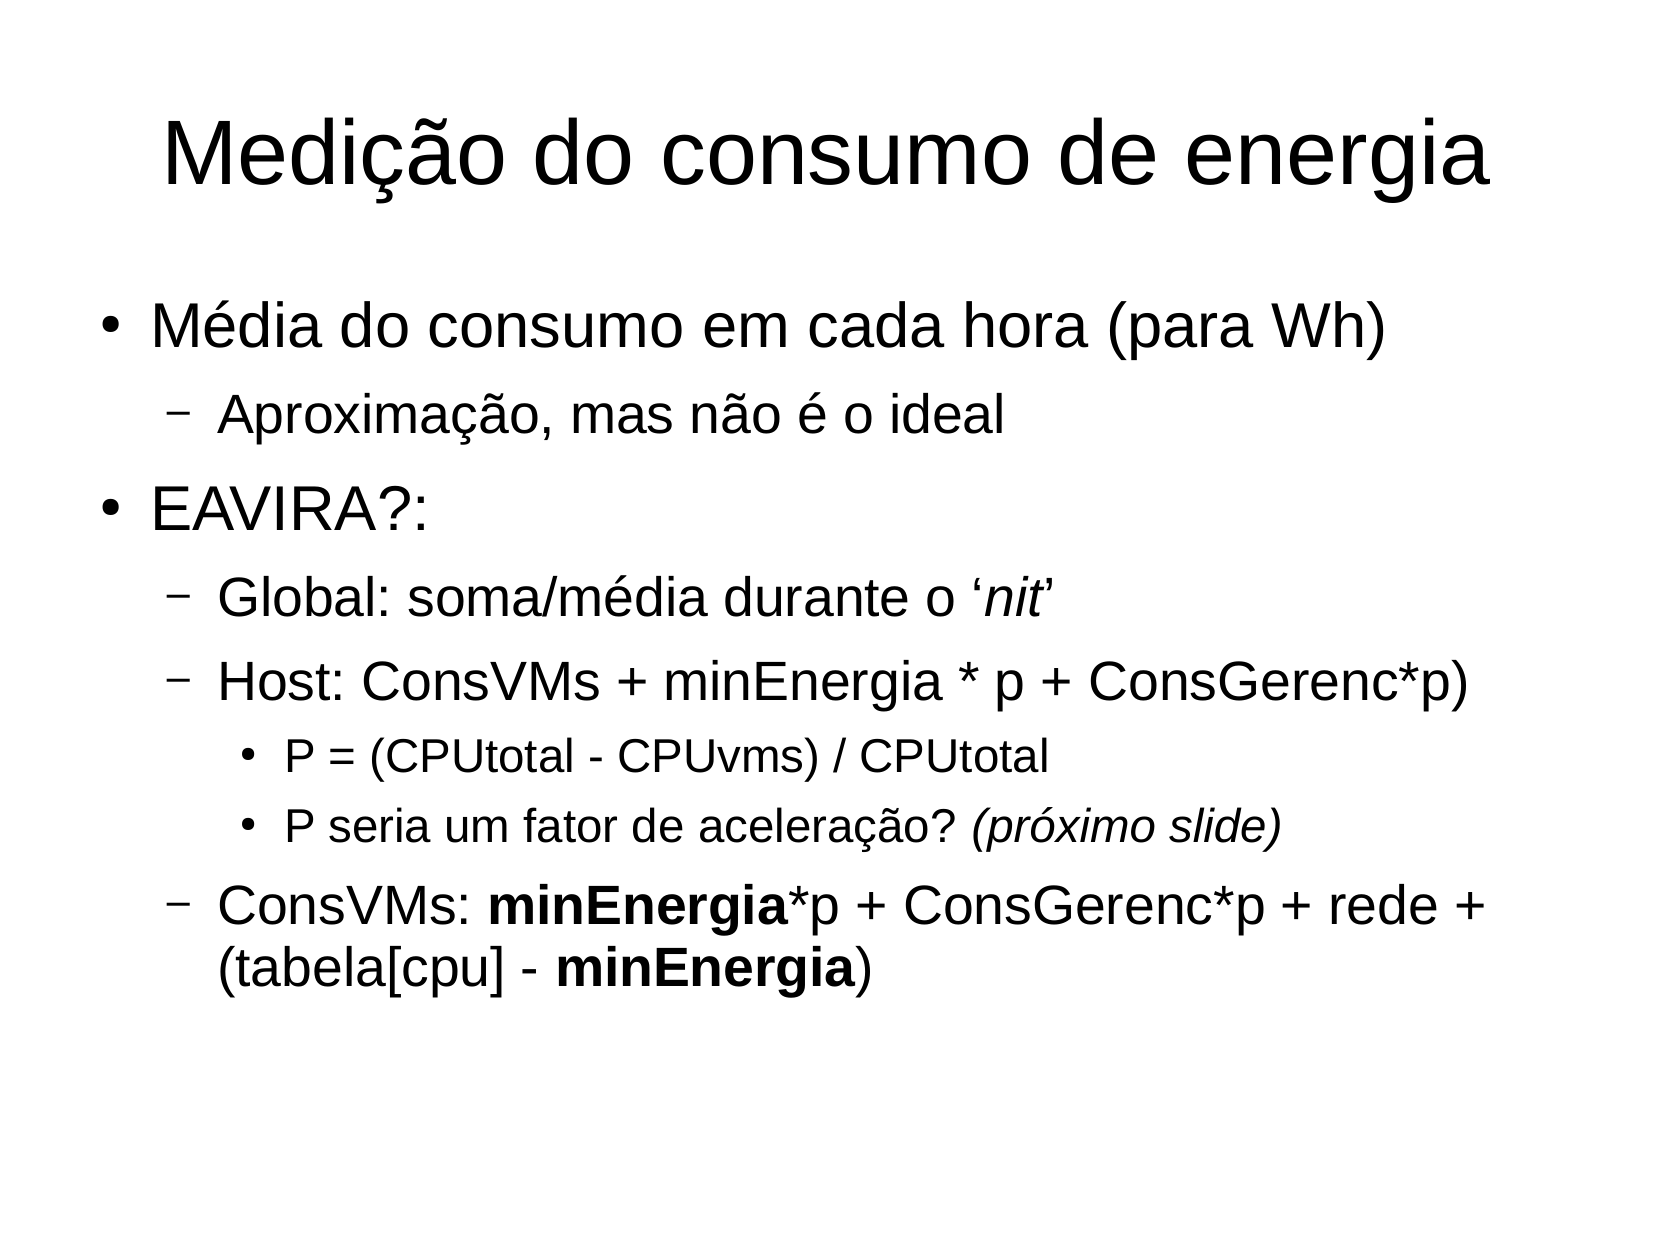

# Medição do consumo de energia
Média do consumo em cada hora (para Wh)
Aproximação, mas não é o ideal
EAVIRA?:
Global: soma/média durante o ‘nit’
Host: ConsVMs + minEnergia * p + ConsGerenc*p)
P = (CPUtotal - CPUvms) / CPUtotal
P seria um fator de aceleração? (próximo slide)
ConsVMs: minEnergia*p + ConsGerenc*p + rede +
(tabela[cpu] - minEnergia)